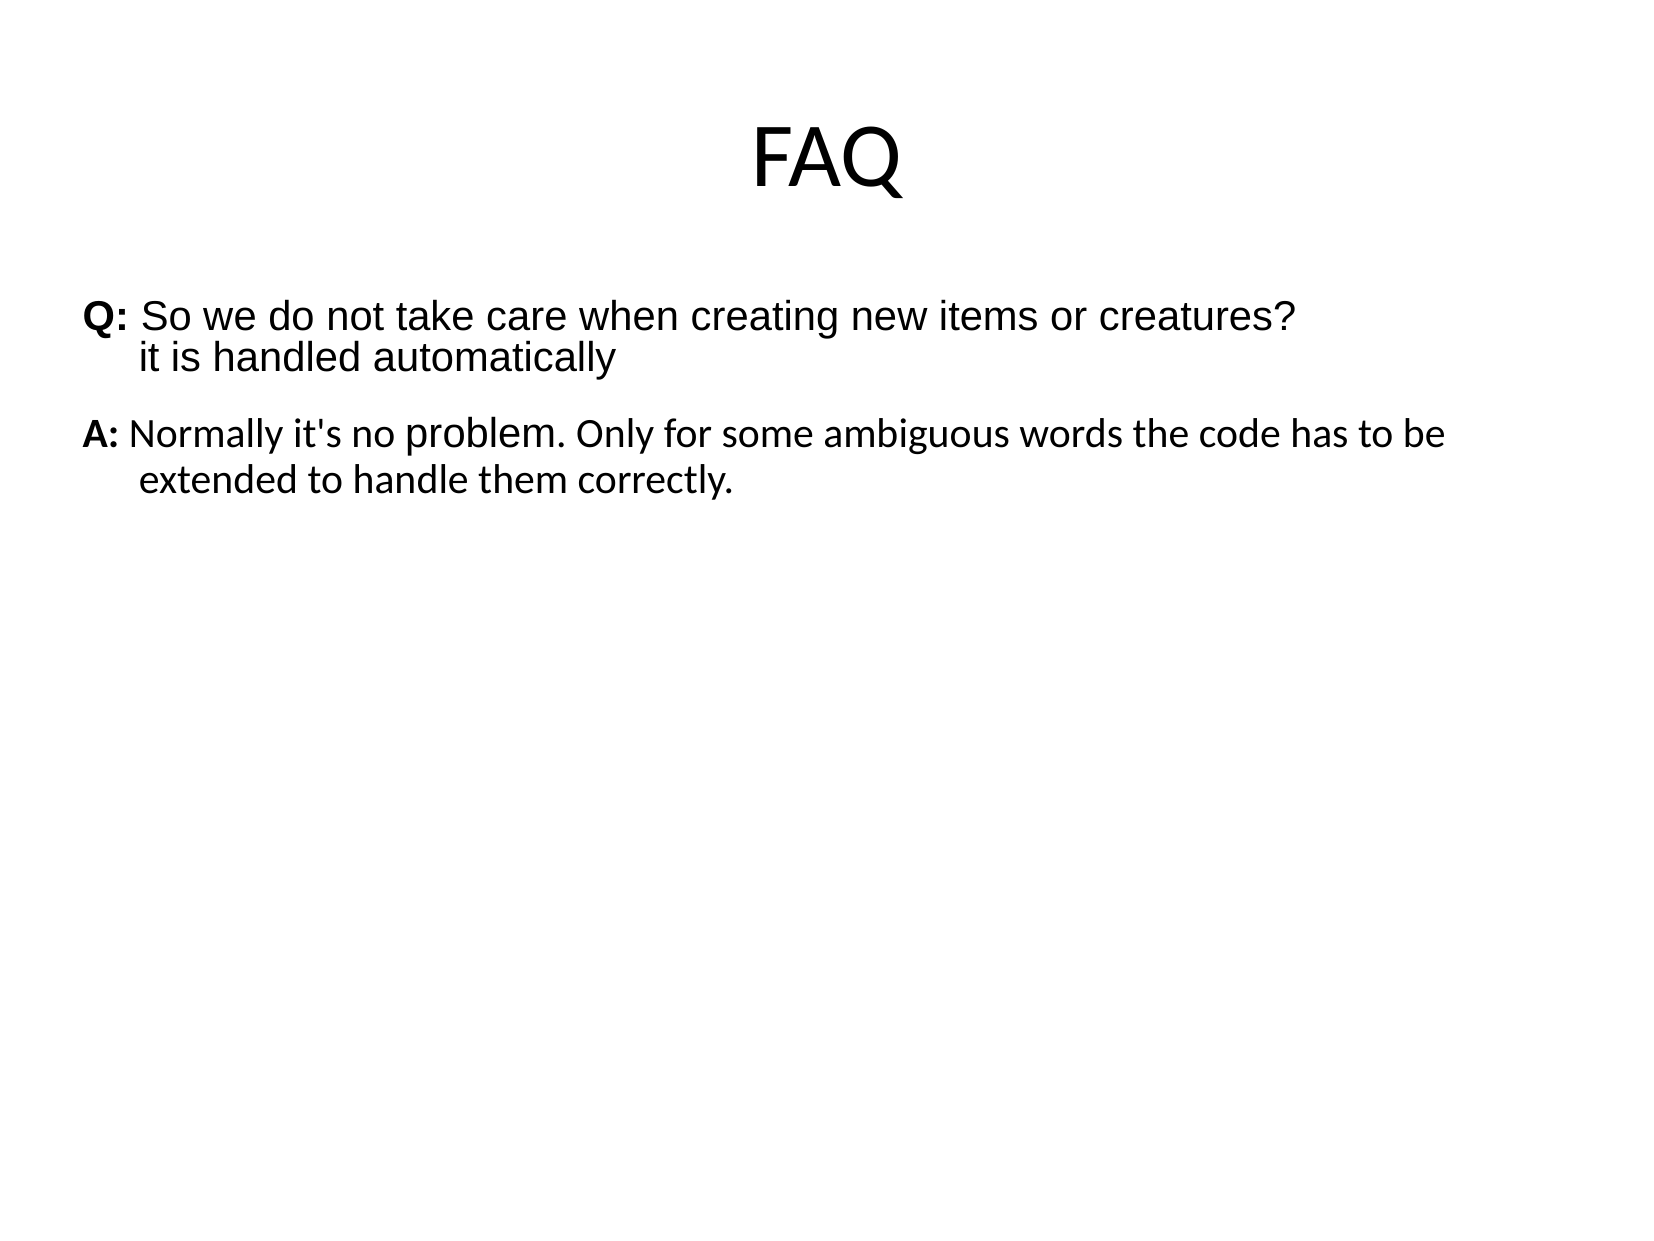

FAQ
Q: So we do not take care when creating new items or creatures?
it is handled automatically
A: Normally it's no problem. Only for some ambiguous words the code has to be extended to handle them correctly.